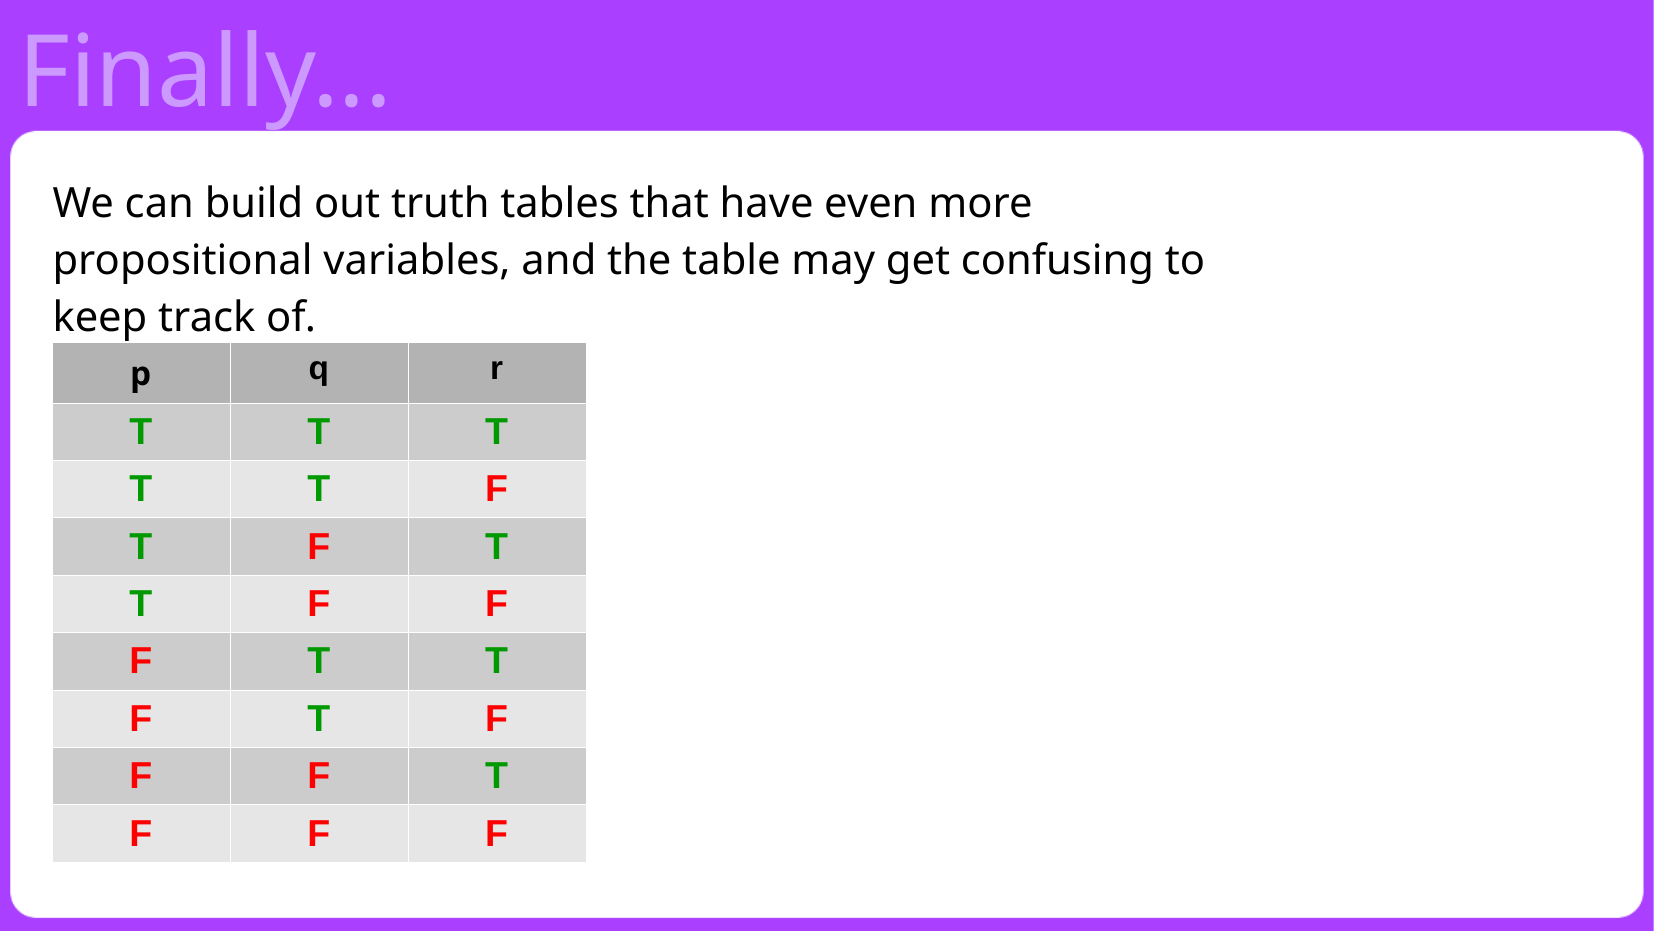

# Finally...
We can build out truth tables that have even more propositional variables, and the table may get confusing to keep track of.
| p | q | r |
| --- | --- | --- |
| T | T | T |
| T | T | F |
| T | F | T |
| T | F | F |
| F | T | T |
| F | T | F |
| F | F | T |
| F | F | F |